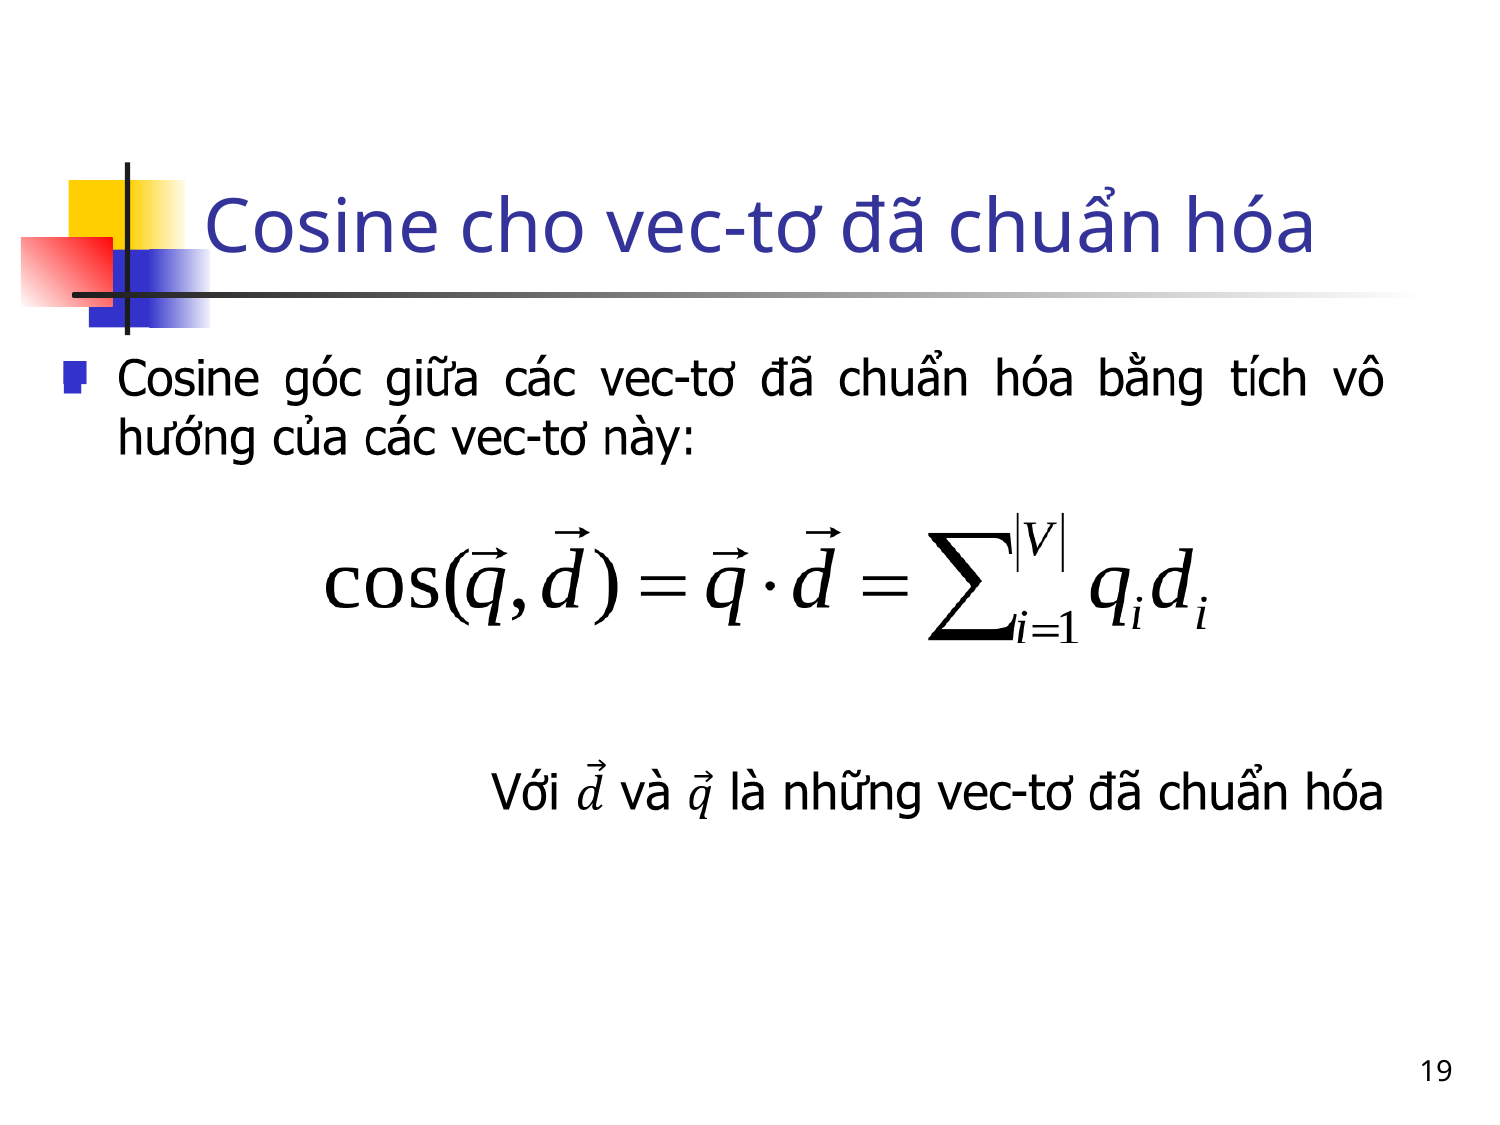

# Cosine cho vec-tơ đã chuẩn hóa